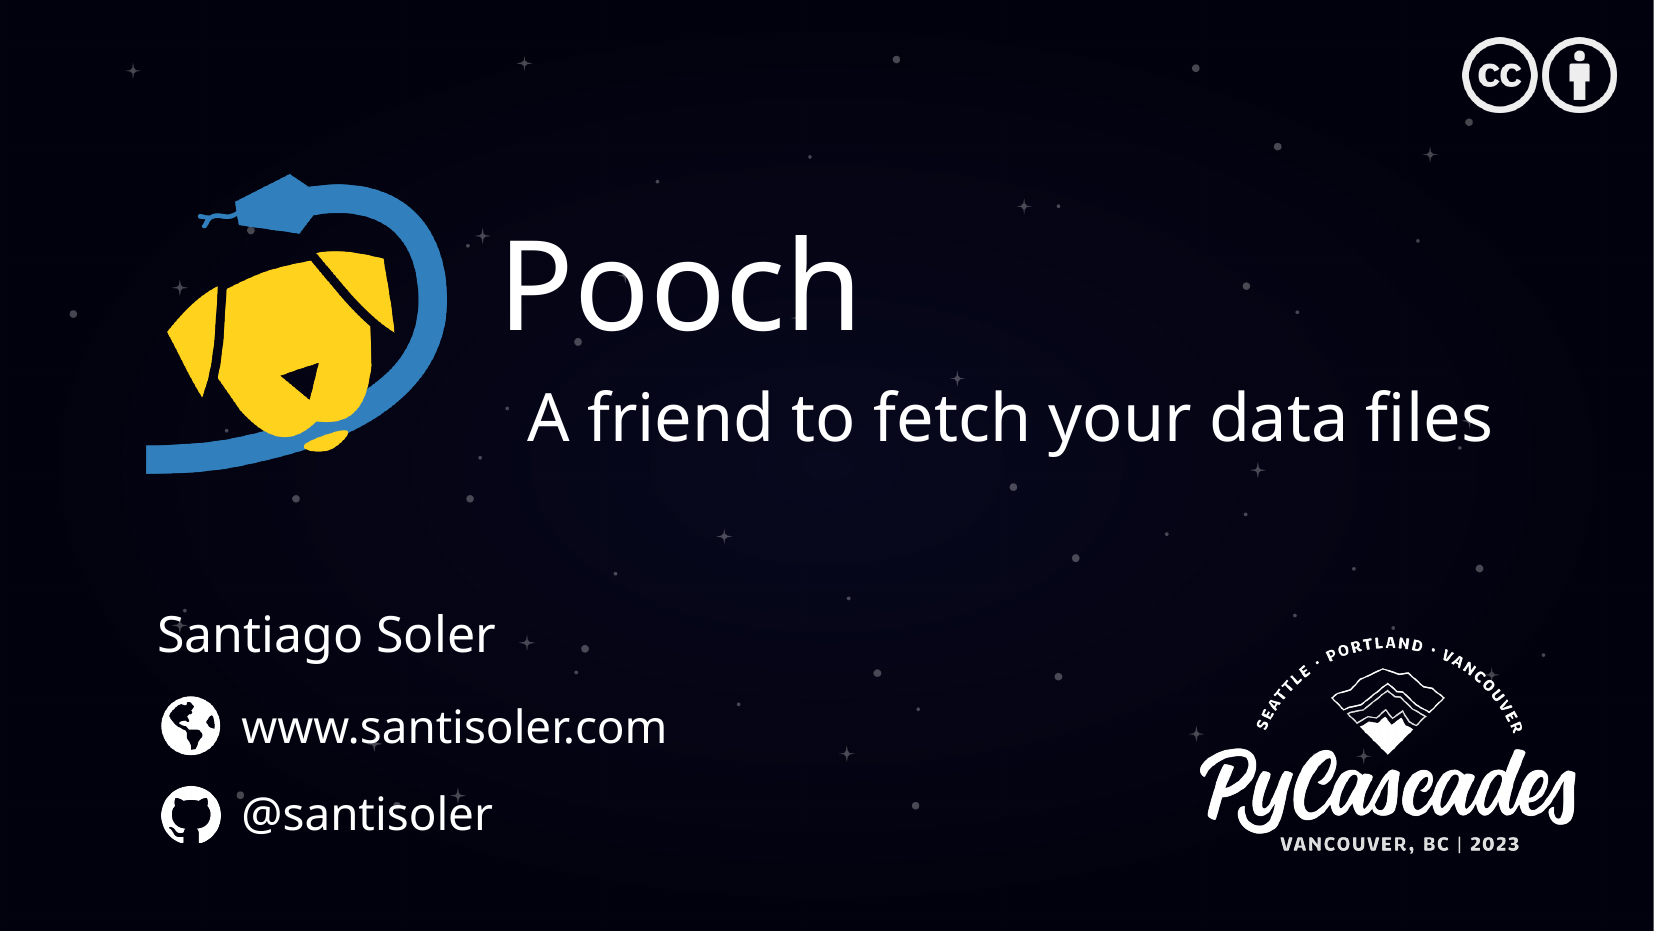

Pooch
A friend to fetch your data files
Santiago Soler
www.santisoler.com
@santisoler